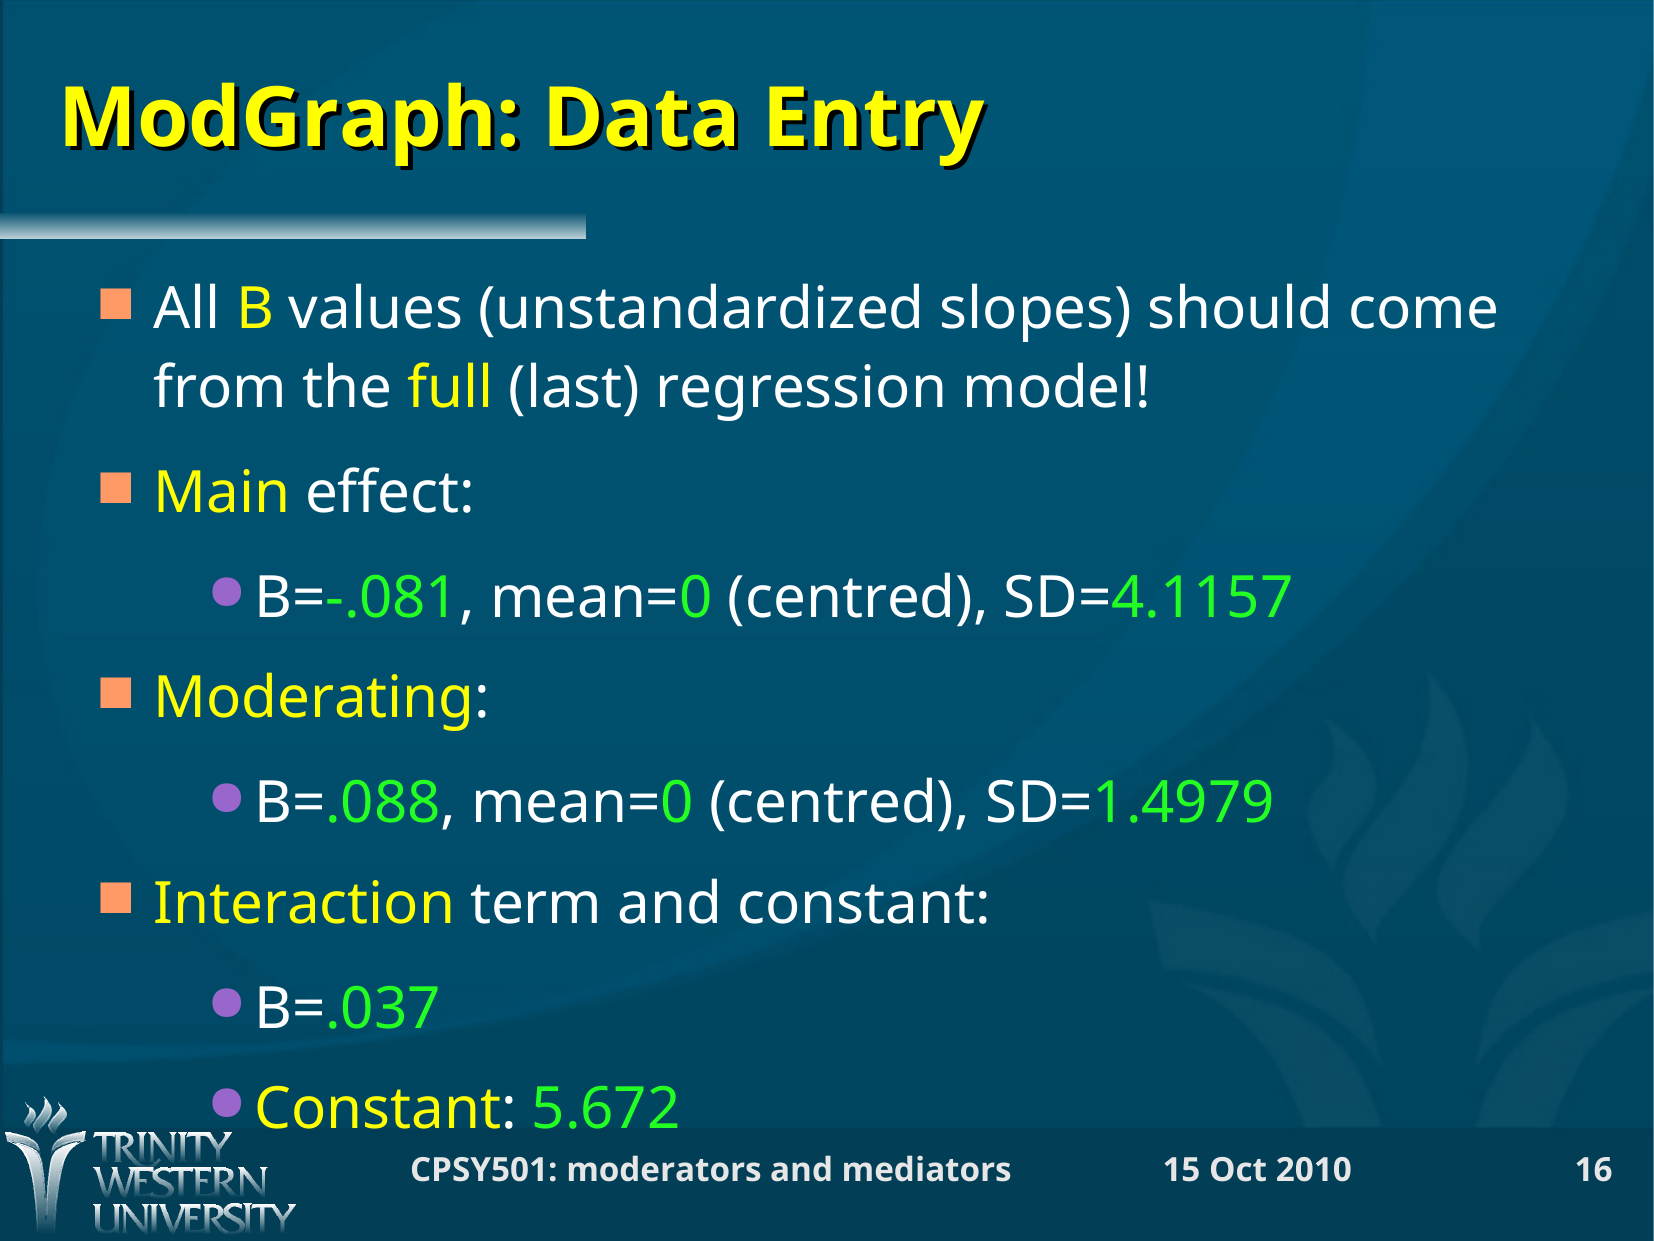

# ModGraph: Data Entry
All B values (unstandardized slopes) should come from the full (last) regression model!
Main effect:
B=-.081, mean=0 (centred), SD=4.1157
Moderating:
B=.088, mean=0 (centred), SD=1.4979
Interaction term and constant:
B=.037
Constant: 5.672
CPSY501: moderators and mediators
15 Oct 2010
16